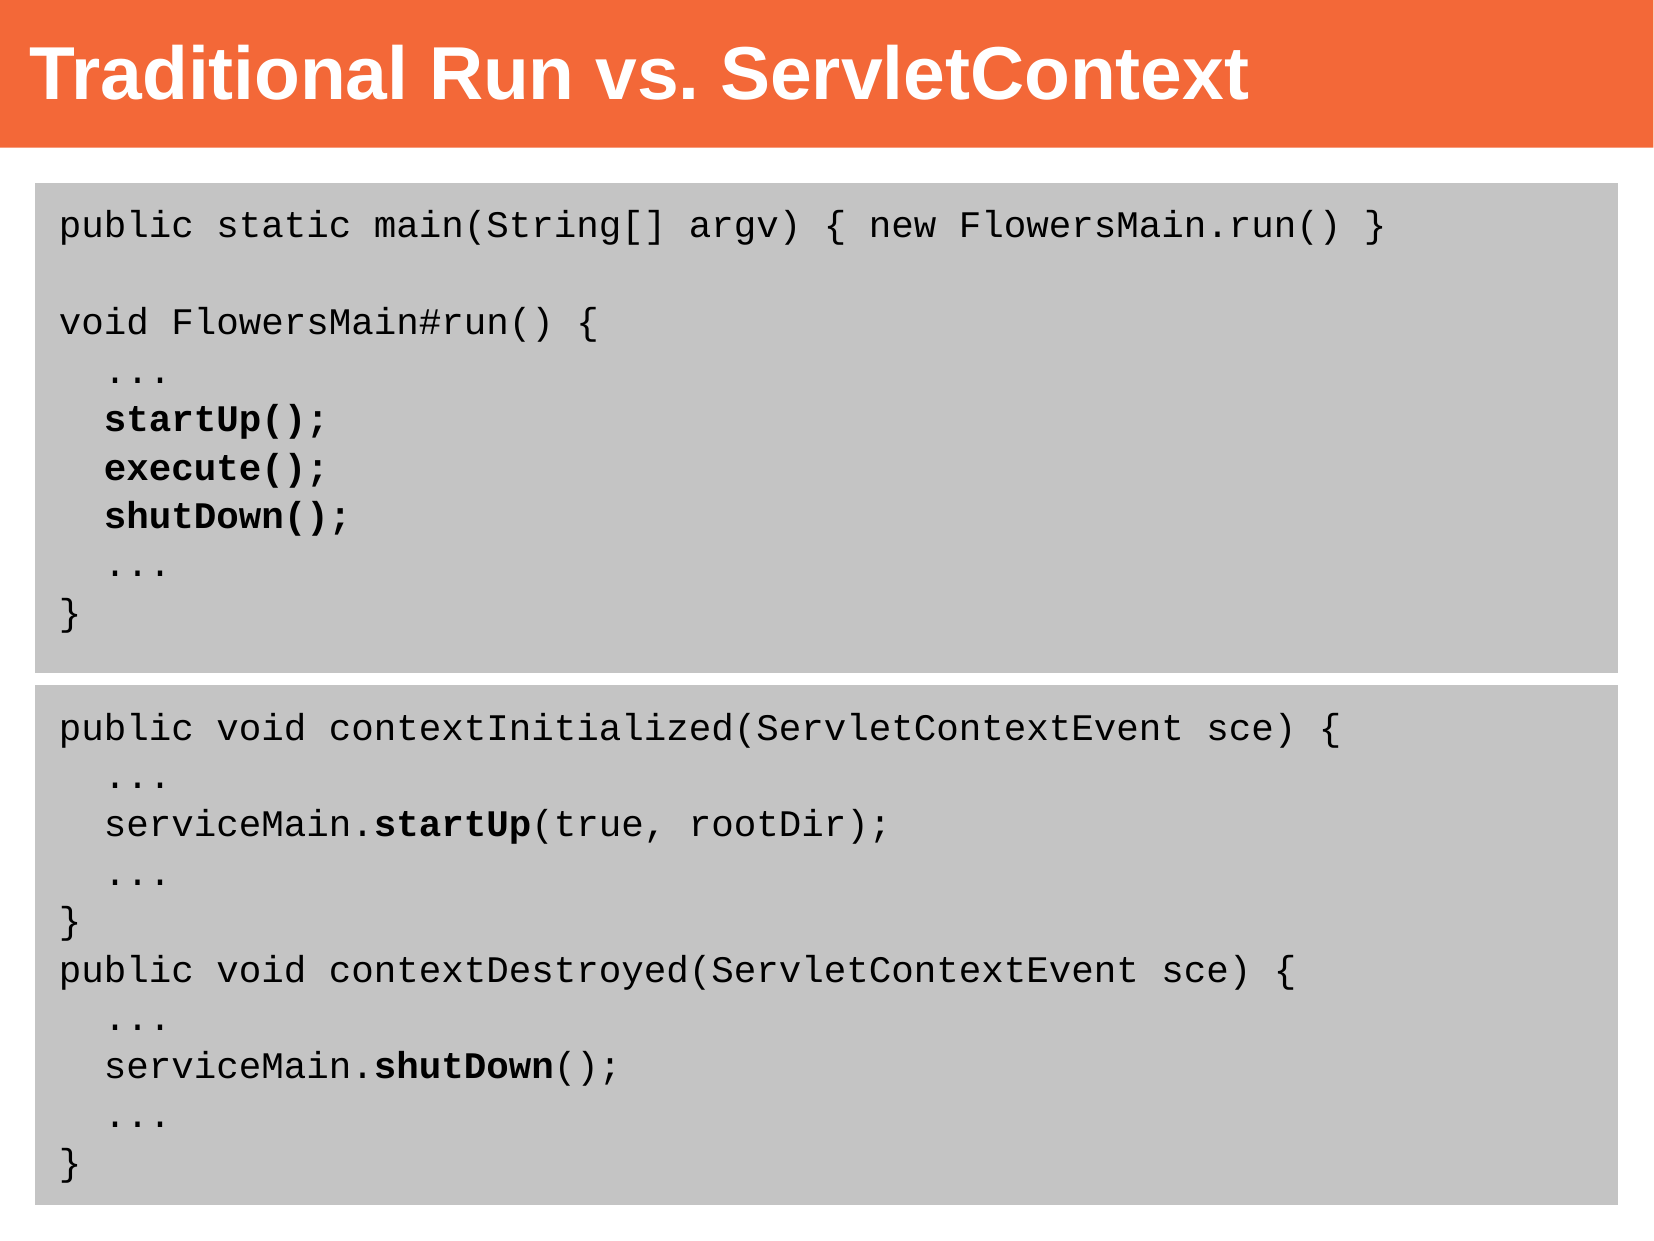

# Traditional Run vs. ServletContext
public static main(String[] argv) { new FlowersMain.run() }
void FlowersMain#run() {
 ...
 startUp();
 execute();
 shutDown();
 ...
}
public void contextInitialized(ServletContextEvent sce) {
 ...
 serviceMain.startUp(true, rootDir);
 ...
}
public void contextDestroyed(ServletContextEvent sce) {
 ...
 serviceMain.shutDown();
 ...
}
Advanced Design and Programming
30
© 2017 Dirk Riehle - All Rights Reserved